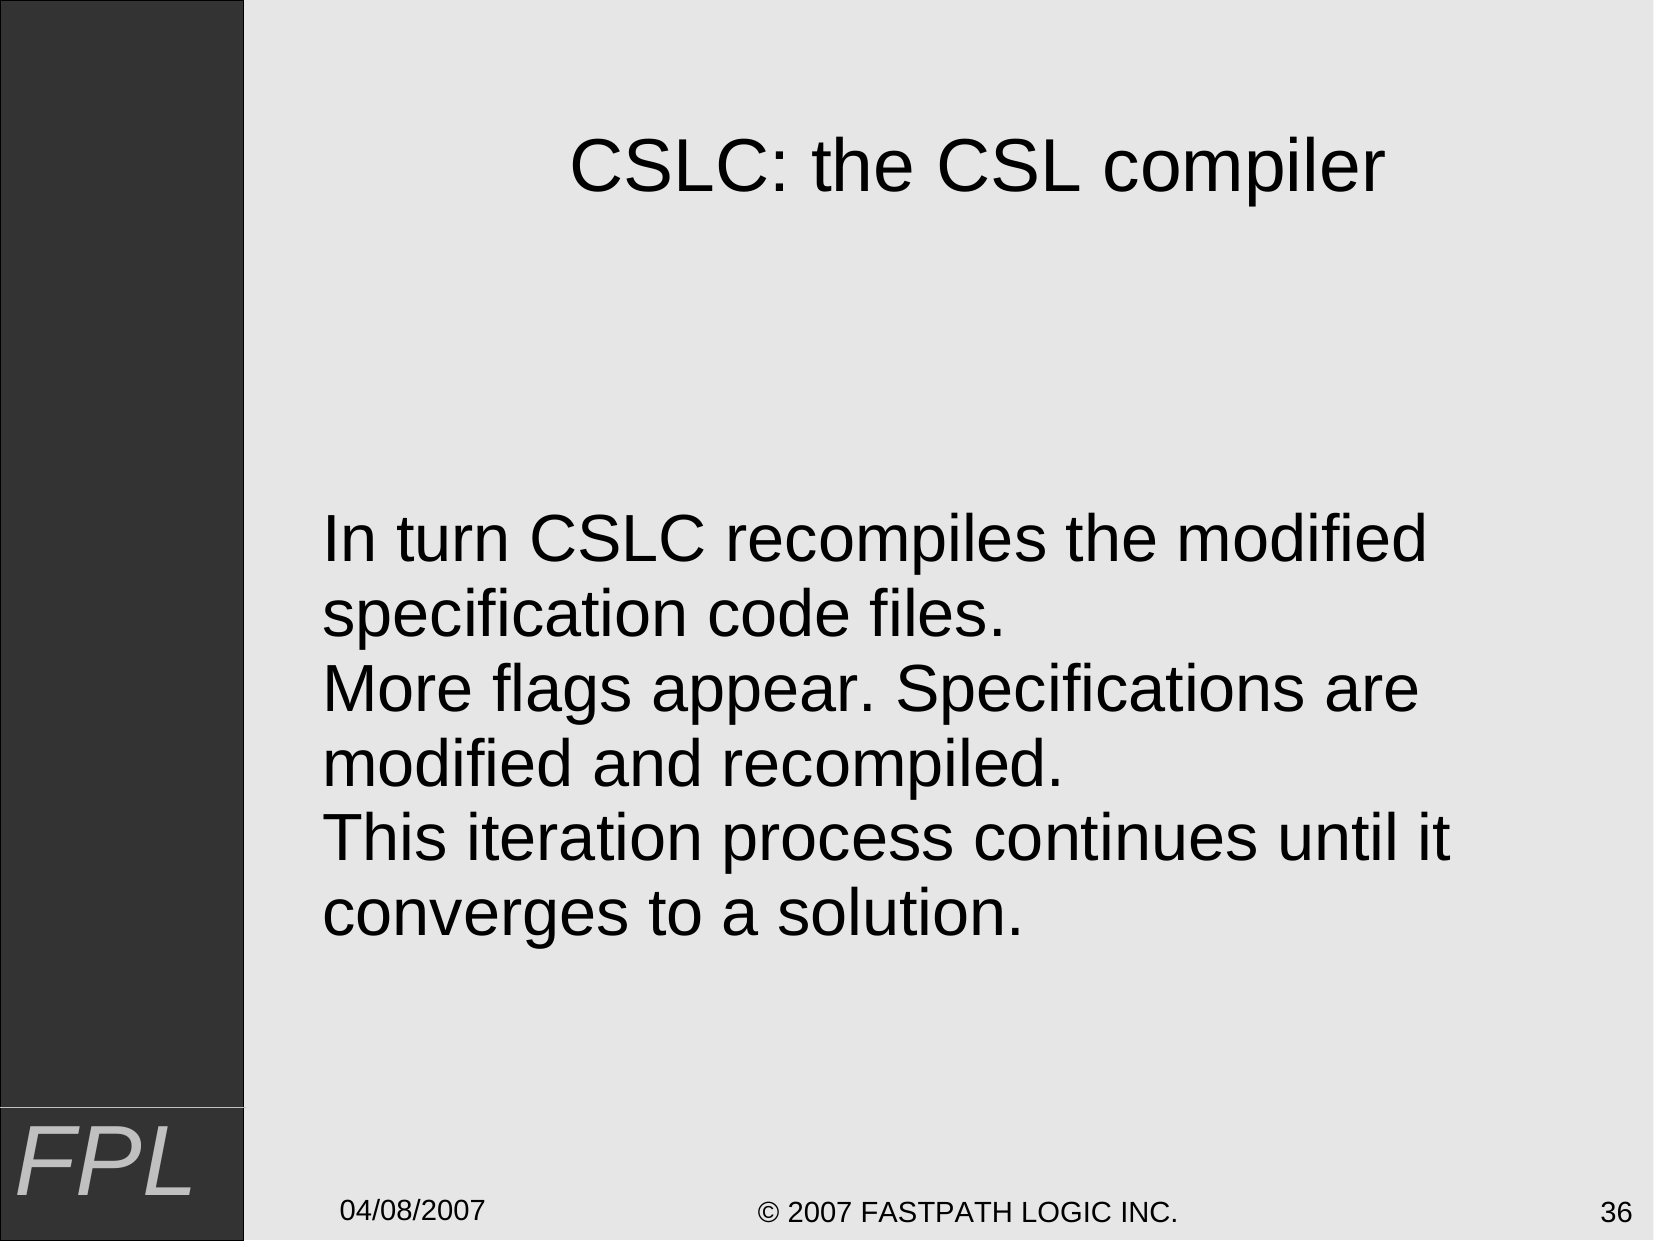

# CSLC: the CSL compiler
In turn CSLC recompiles the modified specification code files.
More flags appear. Specifications are modified and recompiled.
This iteration process continues until it converges to a solution.
04/08/2007
36
© 2007 FASTPATH LOGIC INC.